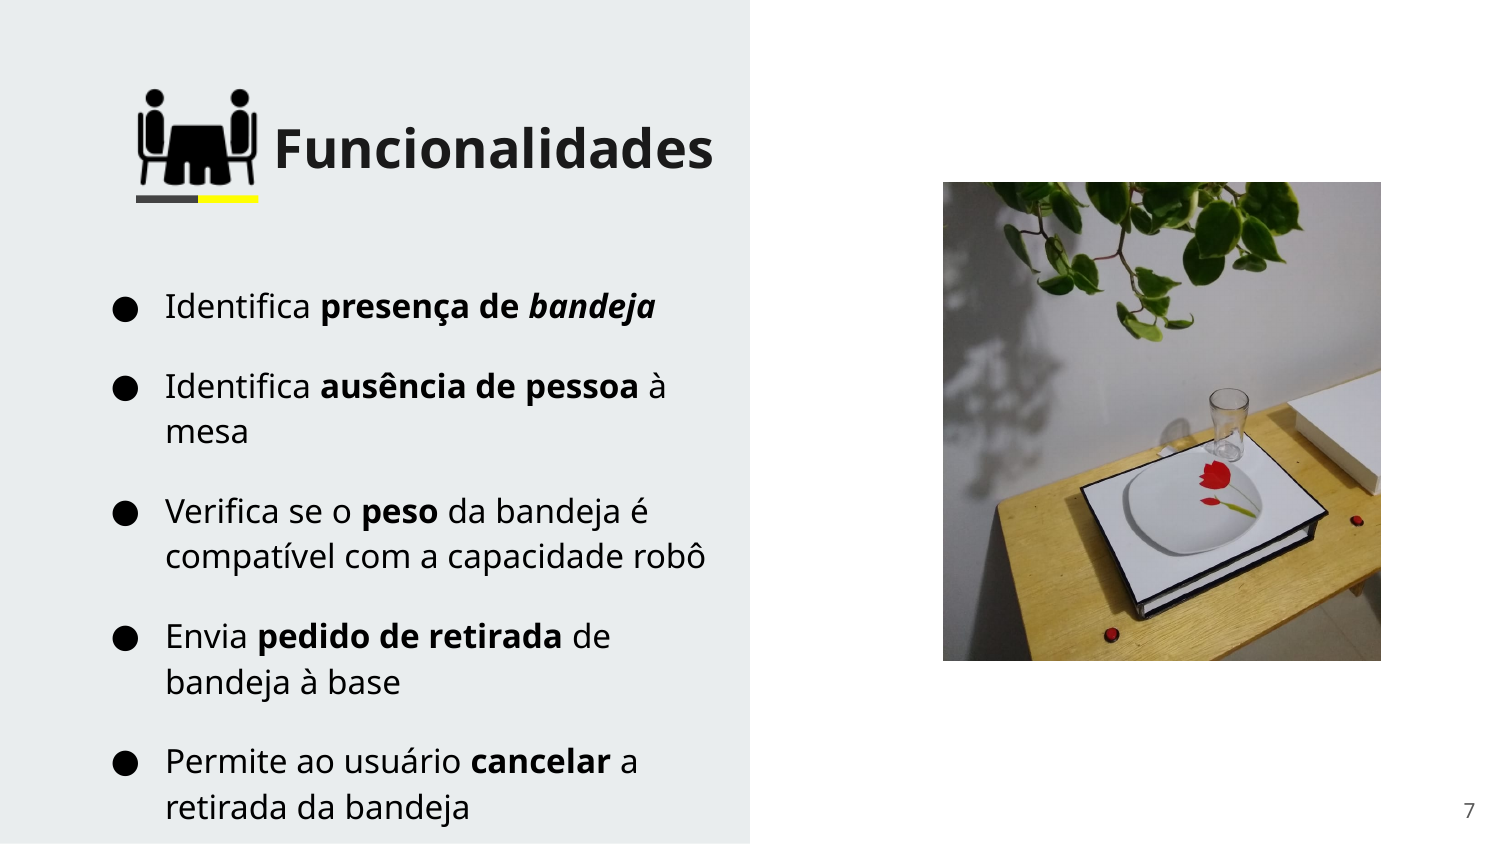

# Funcionalidades
Identifica presença de bandeja
Identifica ausência de pessoa à mesa
Verifica se o peso da bandeja é compatível com a capacidade robô
Envia pedido de retirada de bandeja à base
Permite ao usuário cancelar a retirada da bandeja